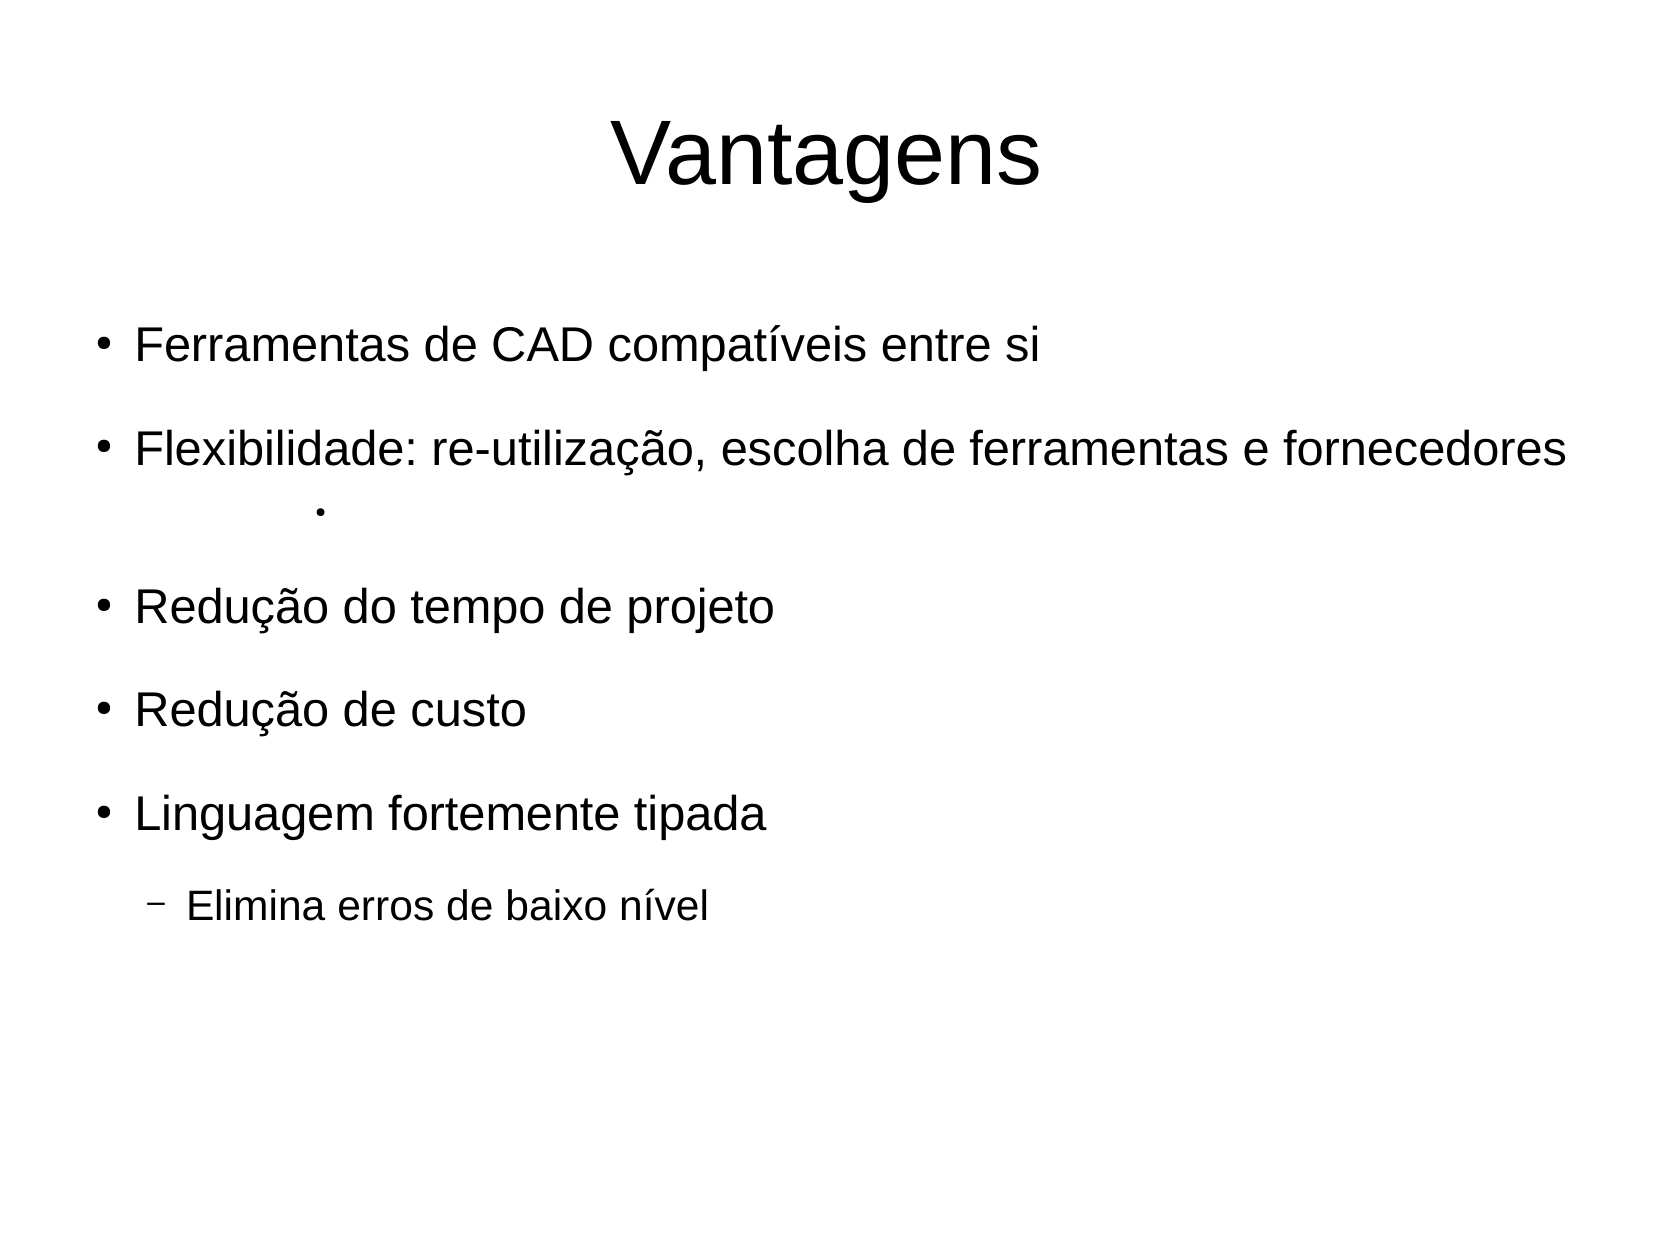

# Vantagens
Ferramentas de CAD compatíveis entre si
Flexibilidade: re-utilização, escolha de ferramentas e fornecedores
Redução do tempo de projeto
Redução de custo
Linguagem fortemente tipada
Elimina erros de baixo nível